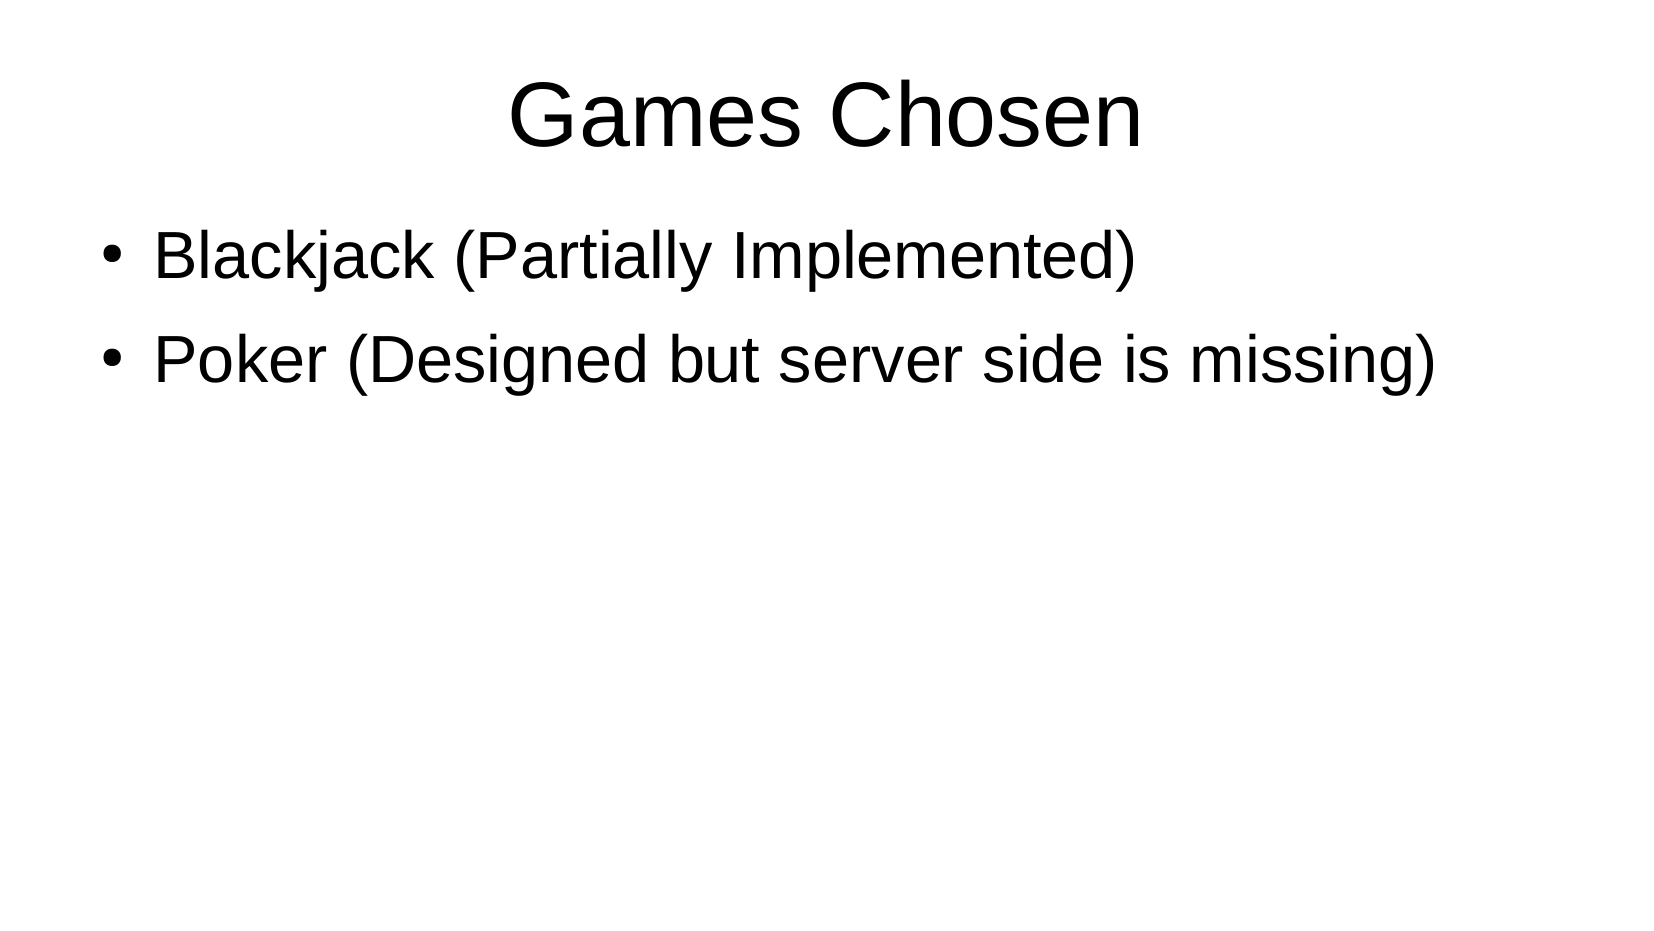

# Games Chosen
Blackjack (Partially Implemented)
Poker (Designed but server side is missing)